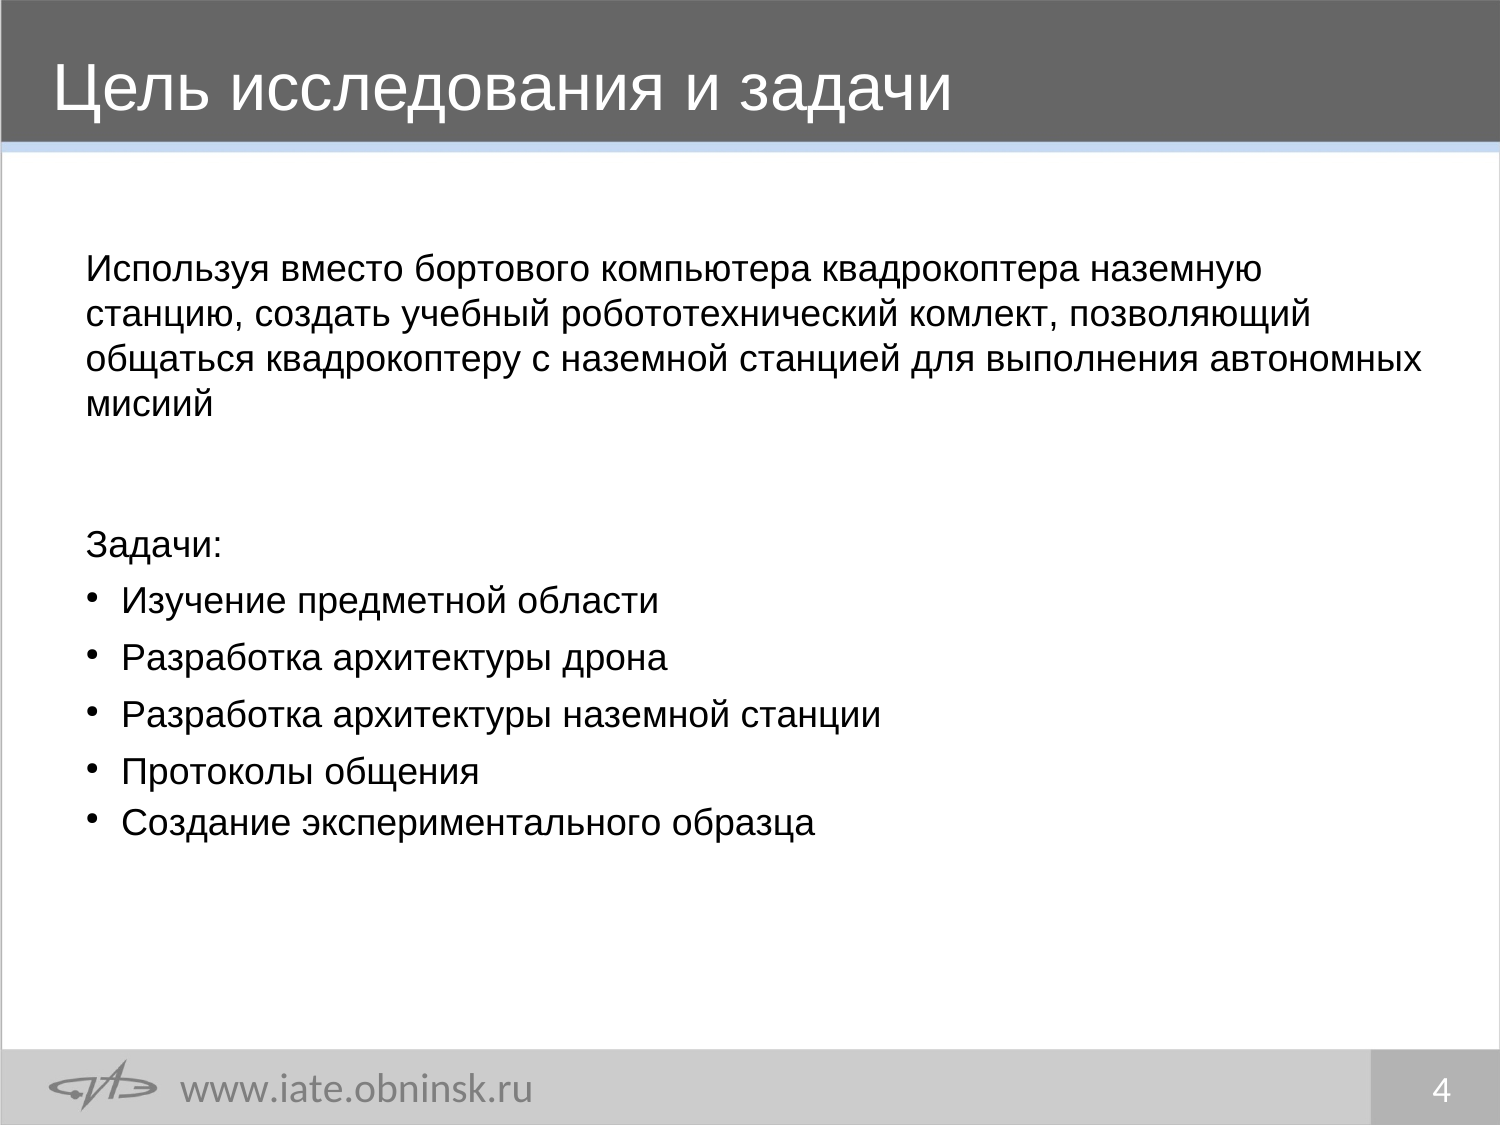

# Цель исследования и задачи
Используя вместо бортового компьютера квадрокоптера наземную станцию, создать учебный робототехнический комлект, позволяющий общаться квадрокоптеру с наземной станцией для выполнения автономных мисиий
Задачи:
Изучение предметной области
Разработка архитектуры дрона
Разработка архитектуры наземной станции
Протоколы общения
Создание экспериментального образца
4